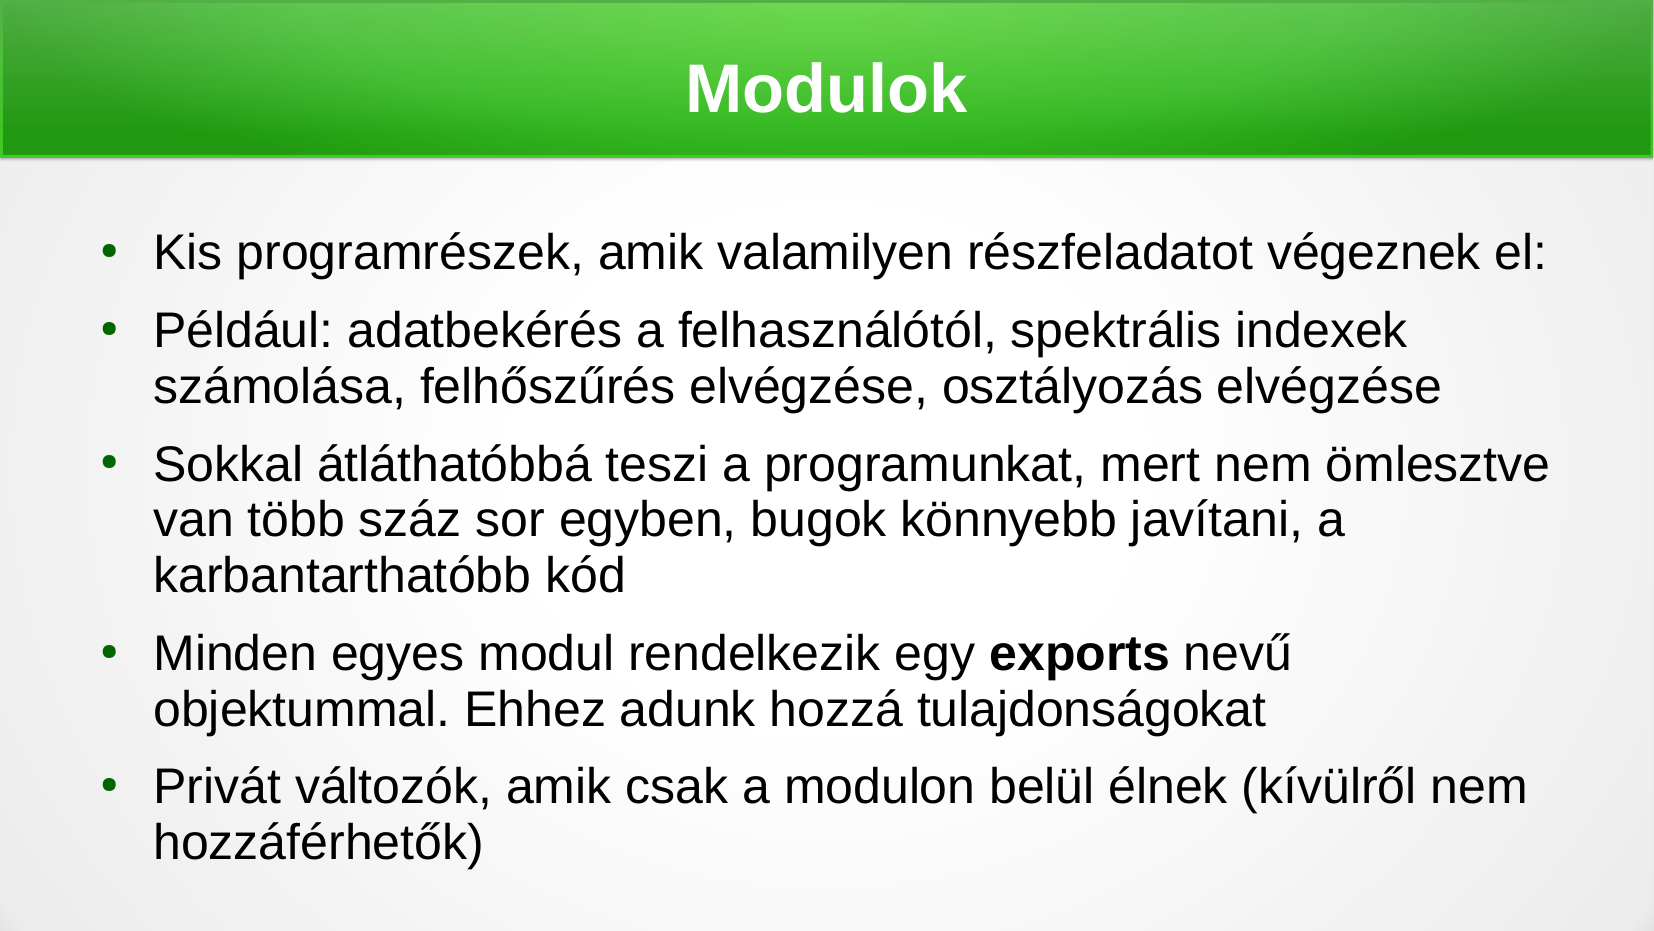

# Modulok
Kis programrészek, amik valamilyen részfeladatot végeznek el:
Például: adatbekérés a felhasználótól, spektrális indexek számolása, felhőszűrés elvégzése, osztályozás elvégzése
Sokkal átláthatóbbá teszi a programunkat, mert nem ömlesztve van több száz sor egyben, bugok könnyebb javítani, a karbantarthatóbb kód
Minden egyes modul rendelkezik egy exports nevű objektummal. Ehhez adunk hozzá tulajdonságokat
Privát változók, amik csak a modulon belül élnek (kívülről nem hozzáférhetők)